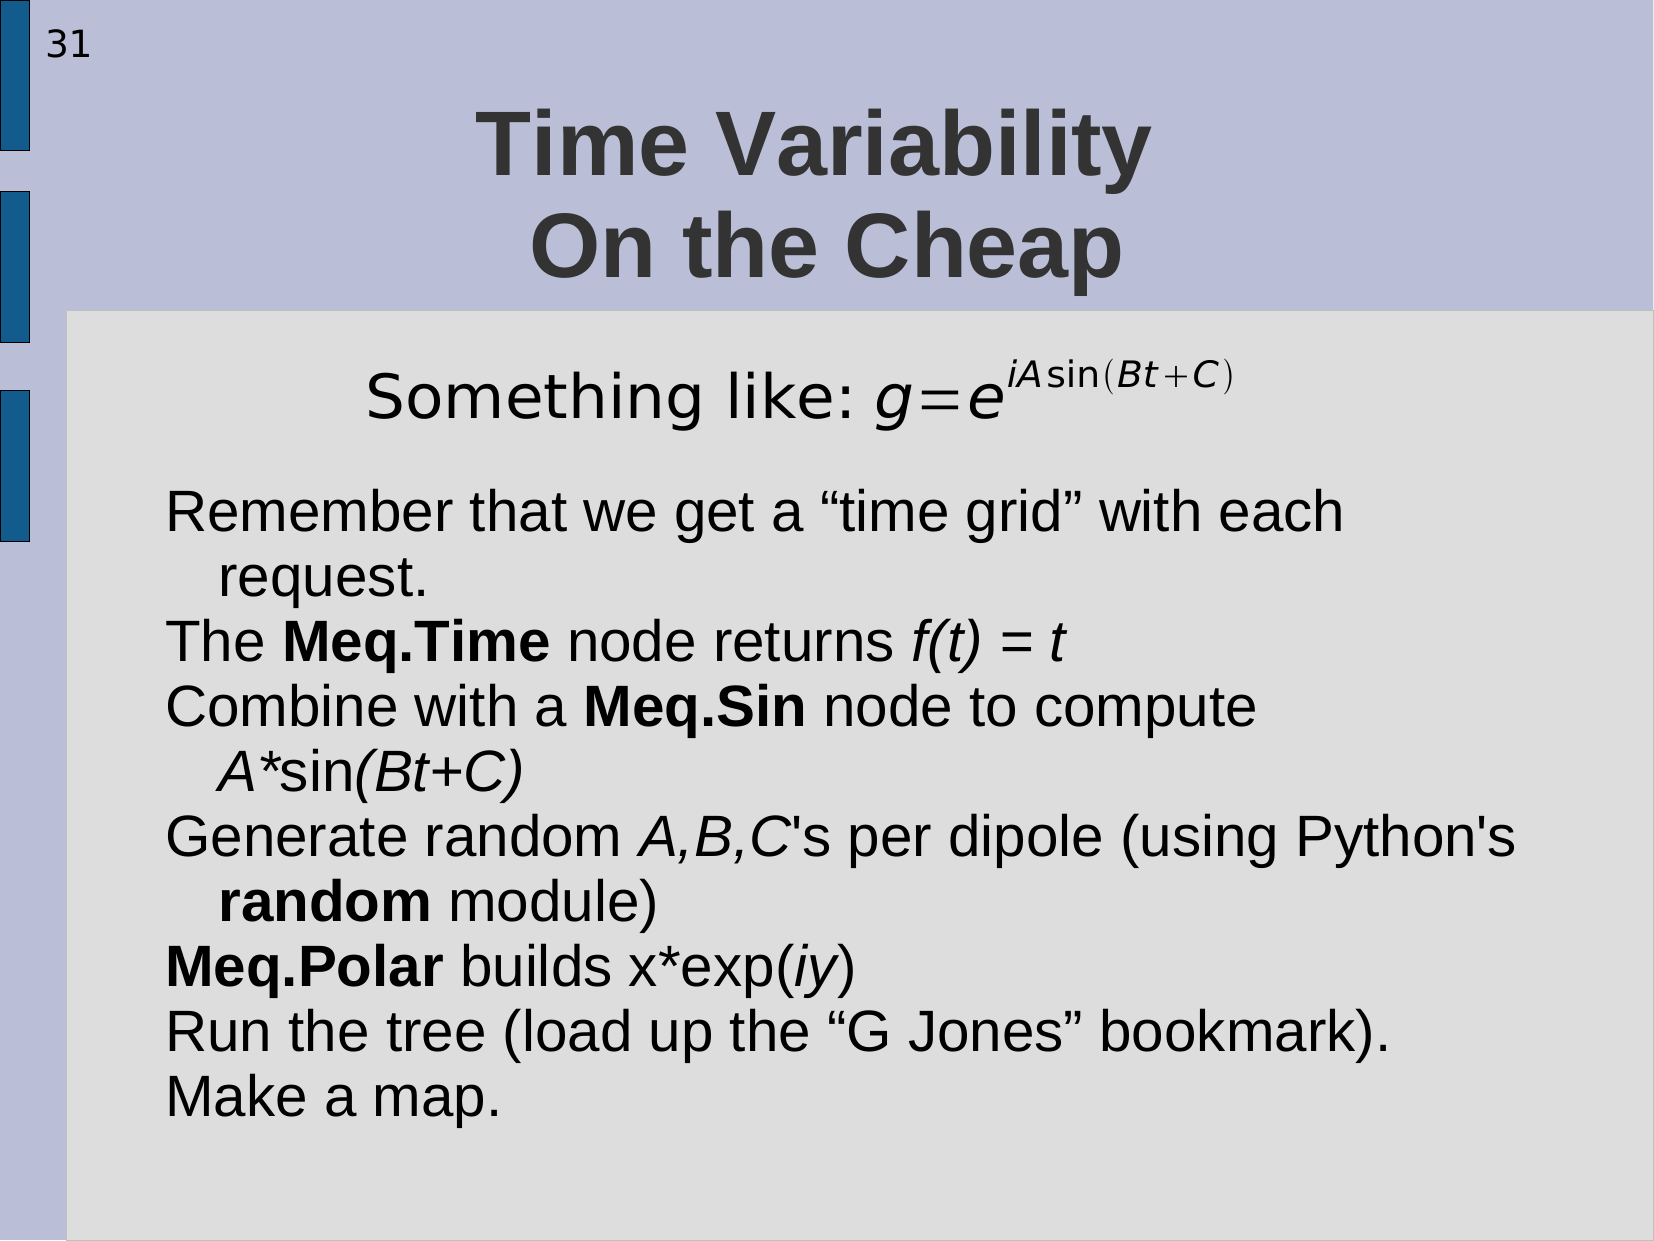

# Time Variability On the Cheap
Remember that we get a “time grid” with each request.
The Meq.Time node returns f(t) = t
Combine with a Meq.Sin node to compute A*sin(Bt+C)
Generate random A,B,C's per dipole (using Python's random module)
Meq.Polar builds x*exp(iy)
Run the tree (load up the “G Jones” bookmark).
Make a map.